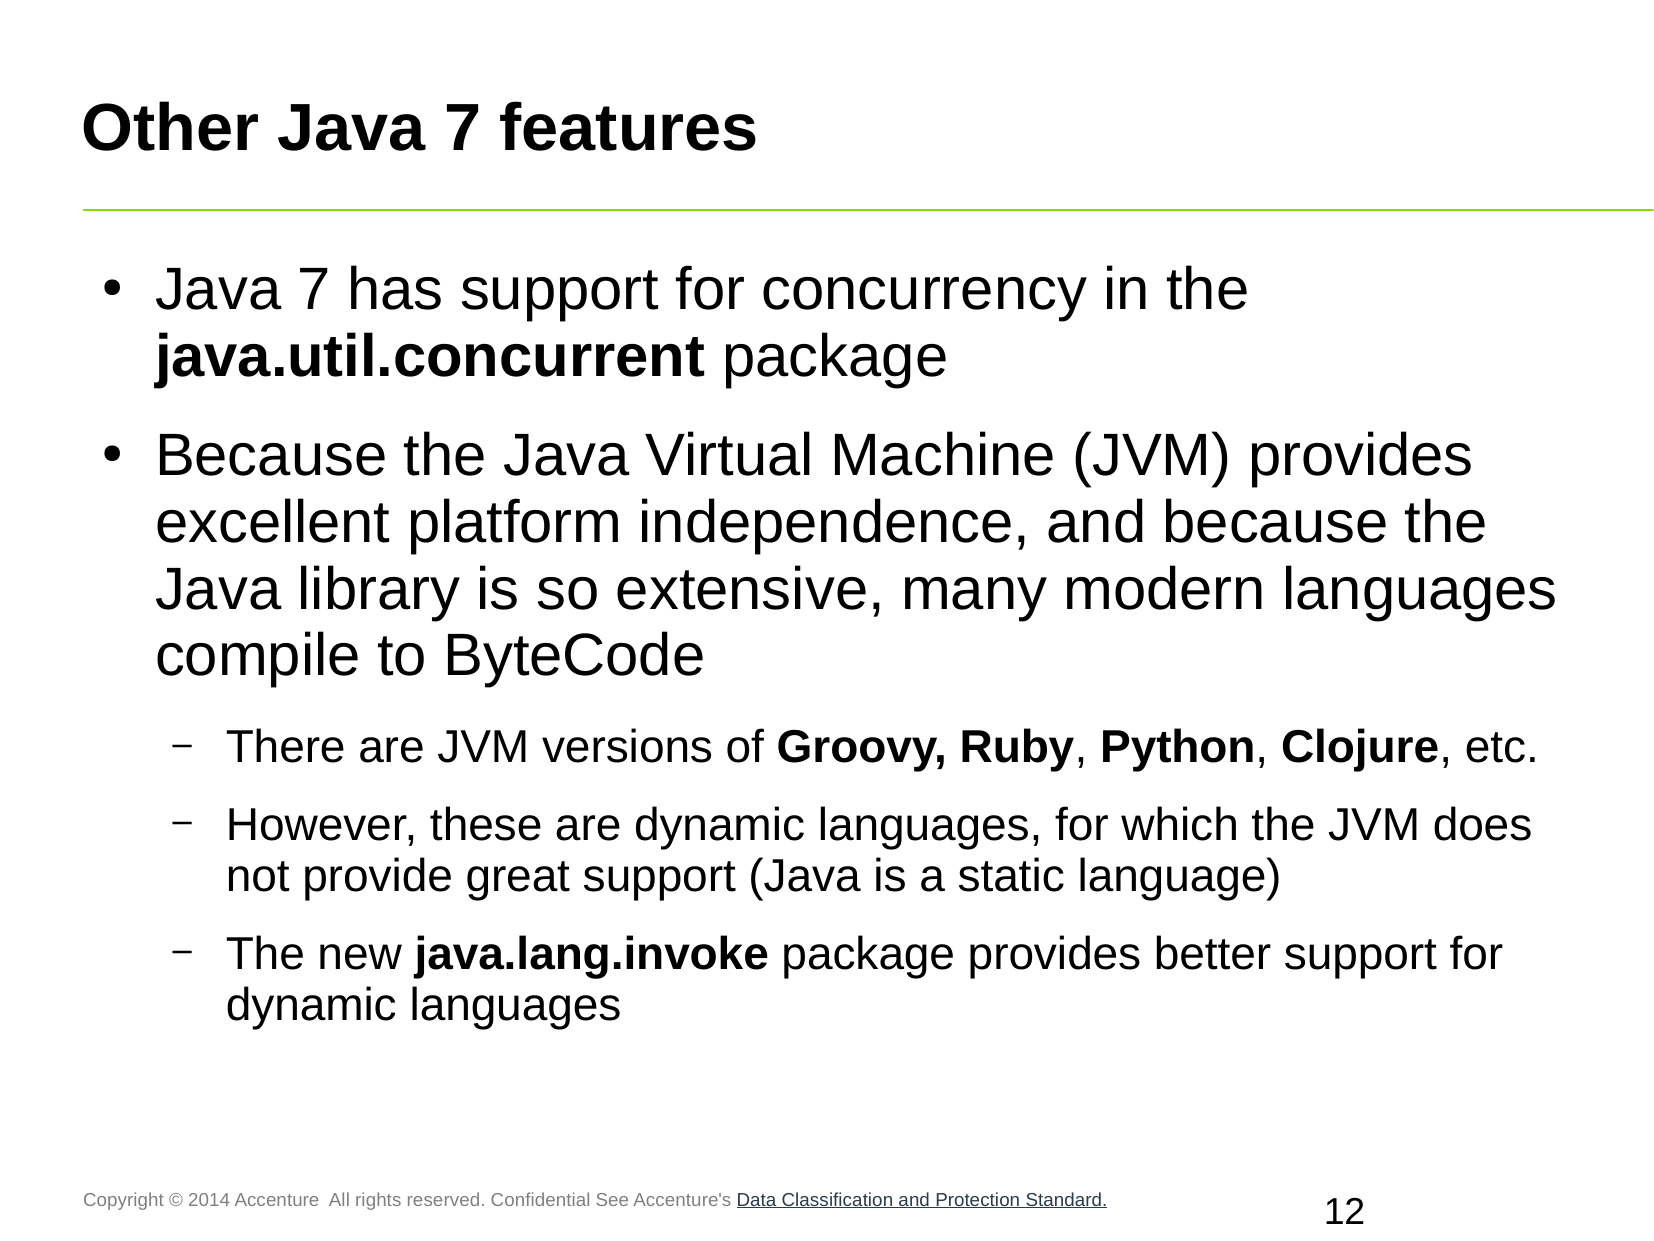

# Other Java 7 features
Java 7 has support for concurrency in the java.util.concurrent package
Because the Java Virtual Machine (JVM) provides excellent platform independence, and because the Java library is so extensive, many modern languages compile to ByteCode
There are JVM versions of Groovy, Ruby, Python, Clojure, etc.
However, these are dynamic languages, for which the JVM does not provide great support (Java is a static language)
The new java.lang.invoke package provides better support for dynamic languages